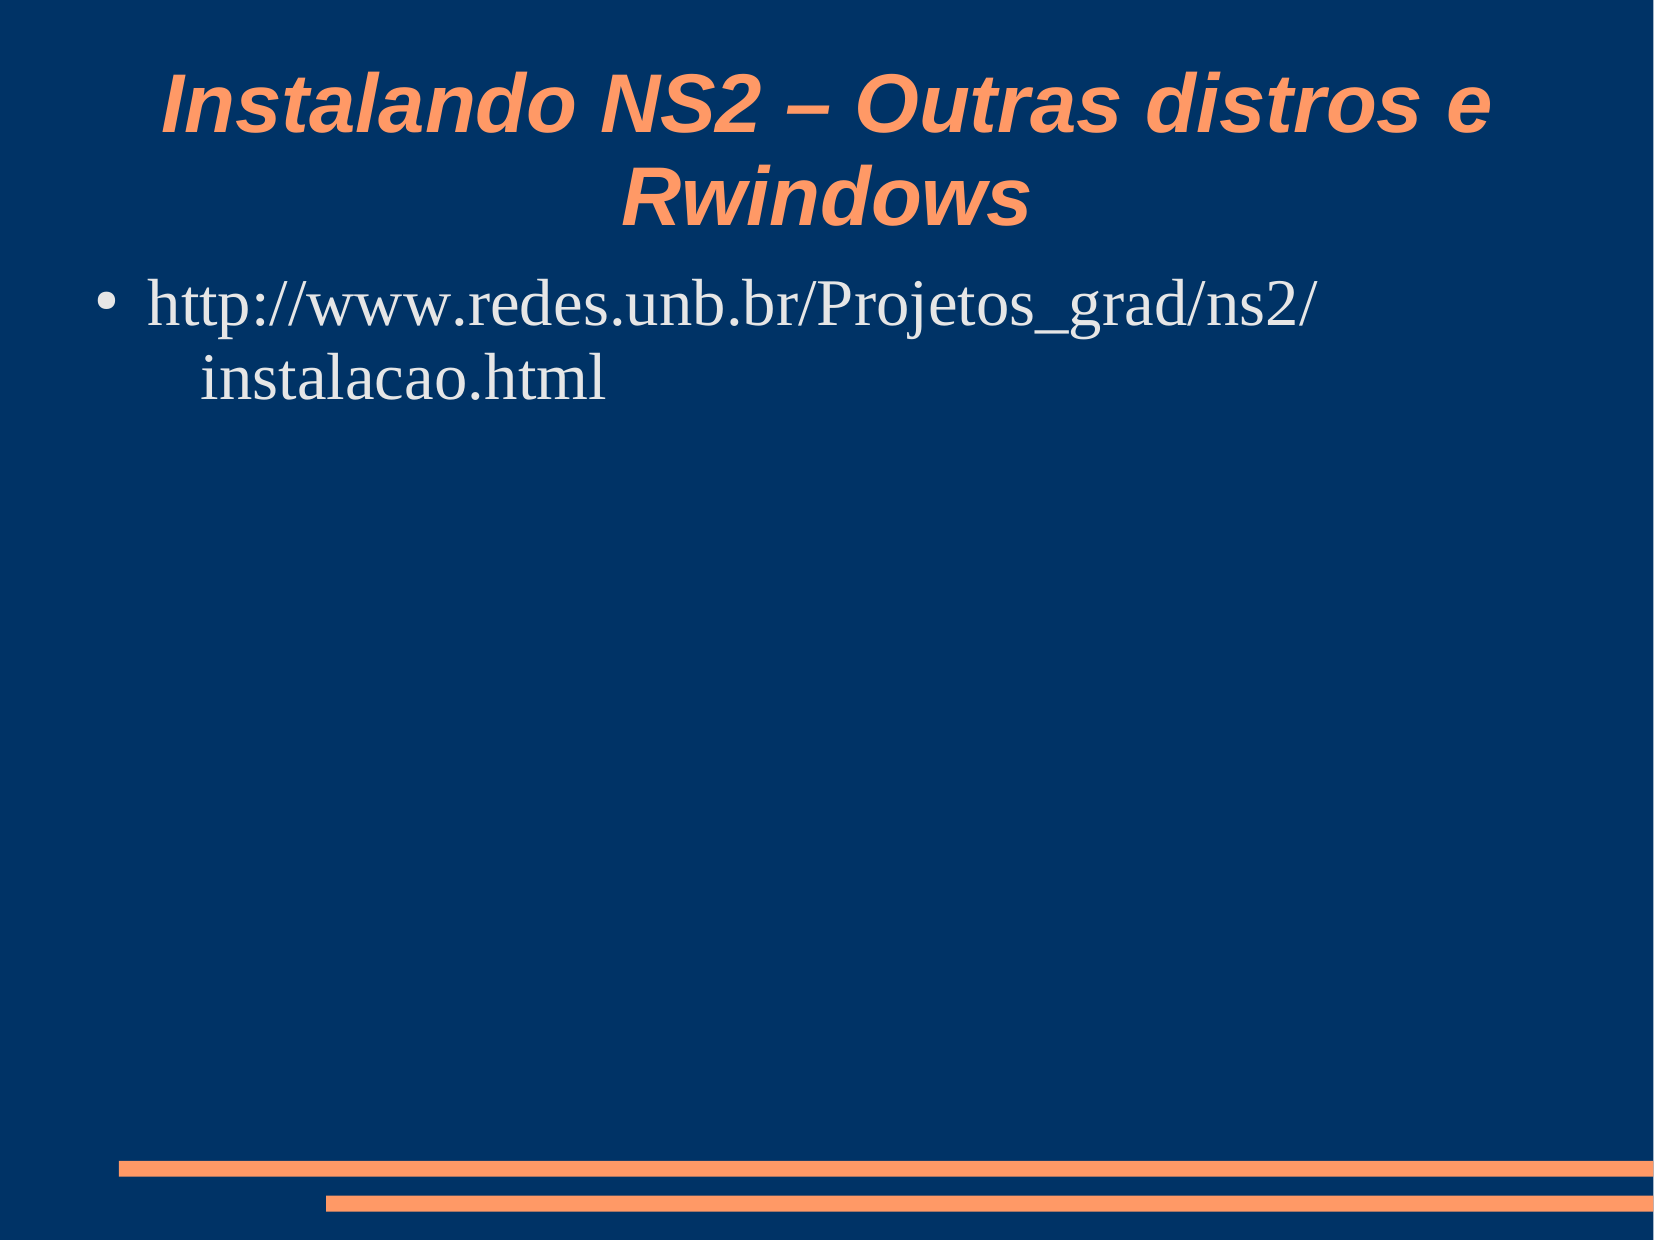

# Instalando NS2 – Outras distros e Rwindows
http://www.redes.unb.br/Projetos_grad/ns2/instalacao.html